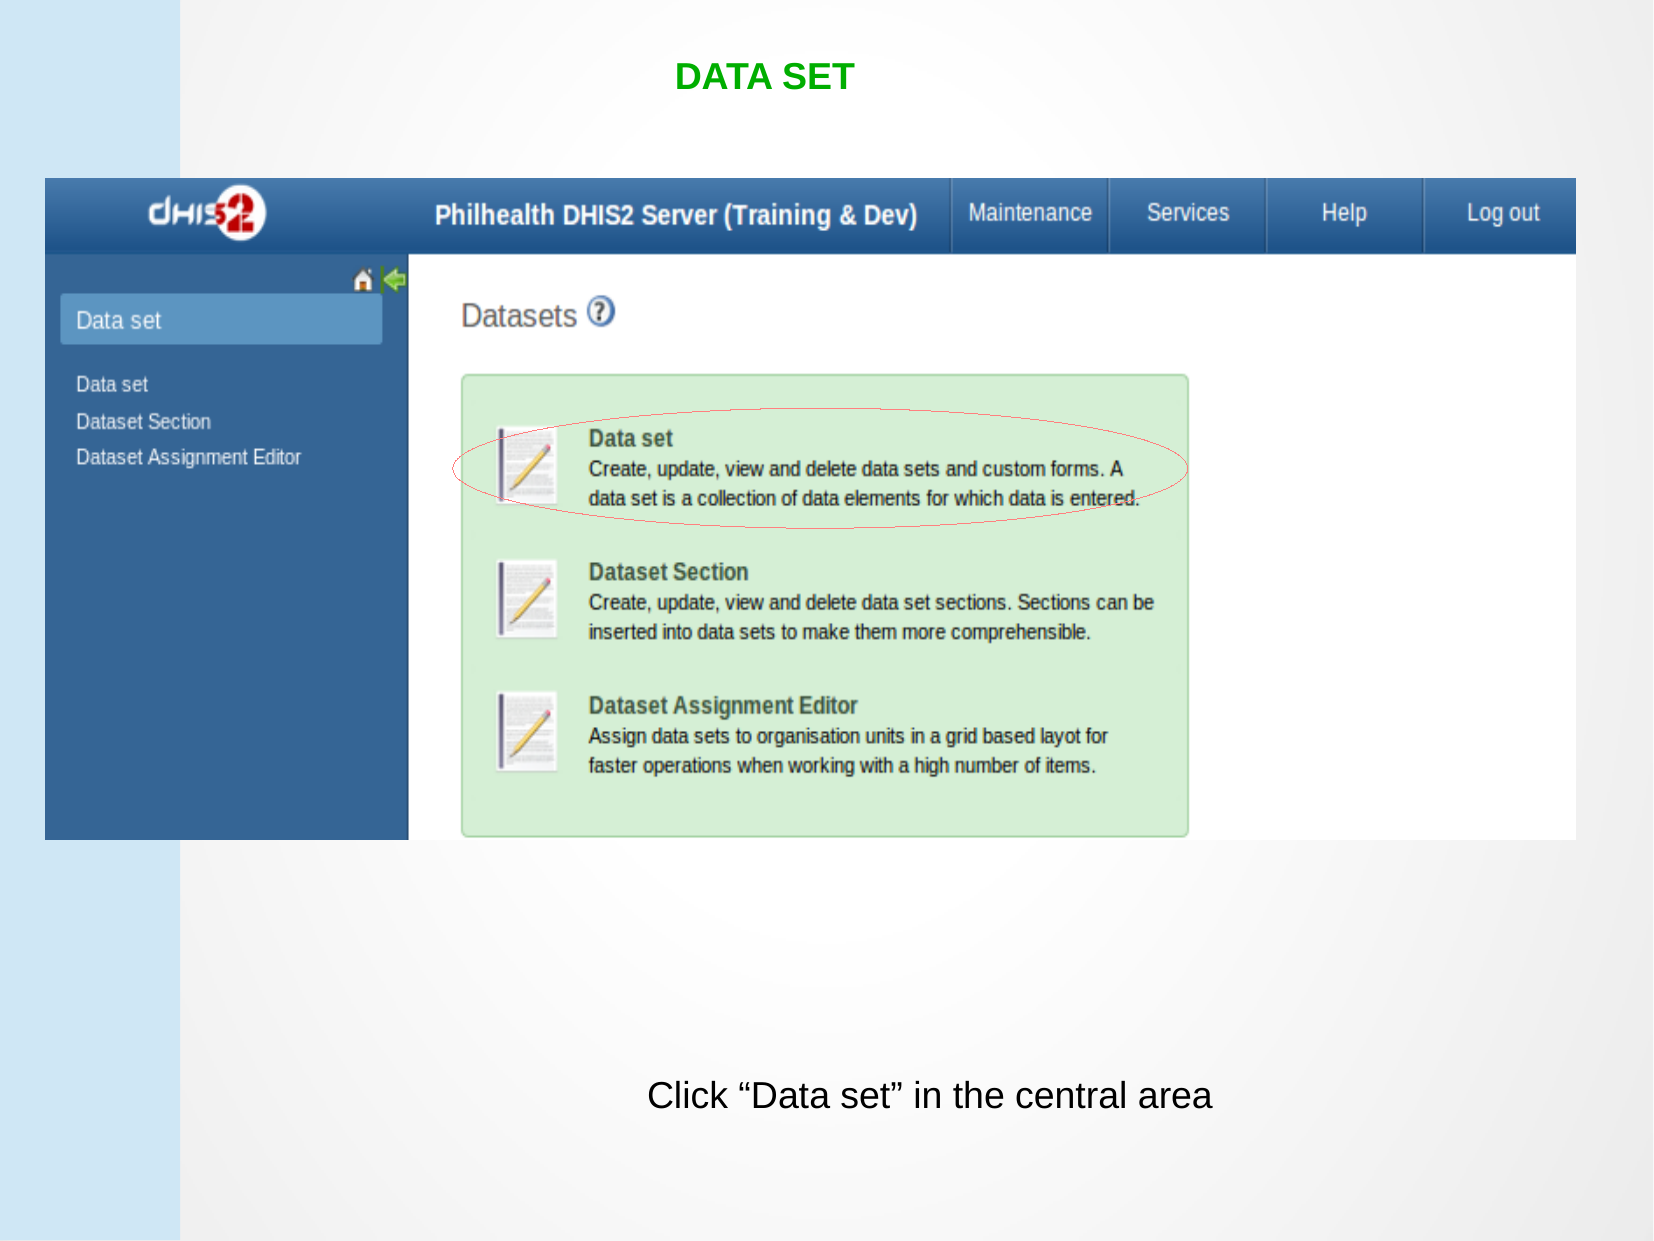

DATA SET
Click “Data set” in the central area